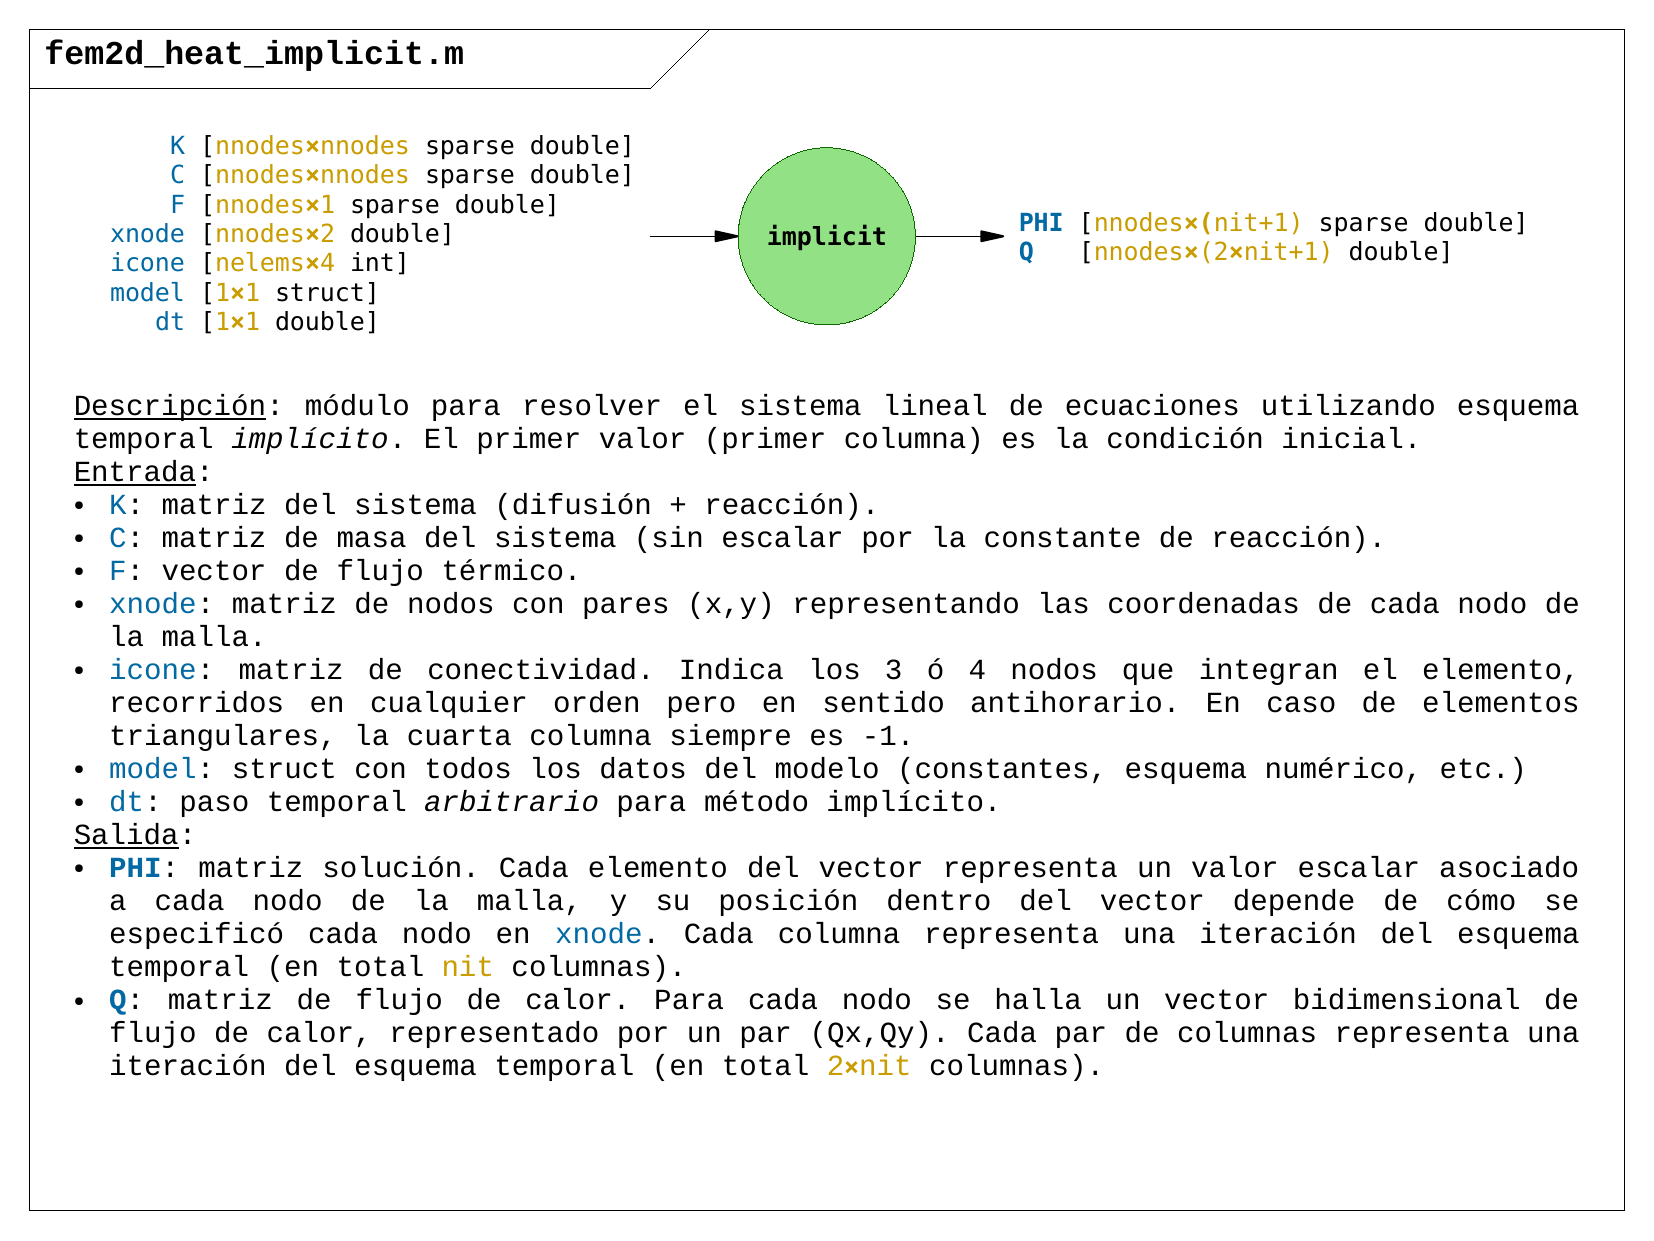

fem2d_heat_implicit.m
K [nnodes×nnodes sparse double]
C [nnodes×nnodes sparse double]
F [nnodes×1 sparse double]
xnode [nnodes×2 double]
icone [nelems×4 int]
model [1×1 struct]
dt [1×1 double]
implicit
PHI [nnodes×(nit+1) sparse double]
Q [nnodes×(2×nit+1) double]
Descripción: módulo para resolver el sistema lineal de ecuaciones utilizando esquema temporal implícito. El primer valor (primer columna) es la condición inicial.
Entrada:
K: matriz del sistema (difusión + reacción).
C: matriz de masa del sistema (sin escalar por la constante de reacción).
F: vector de flujo térmico.
xnode: matriz de nodos con pares (x,y) representando las coordenadas de cada nodo de la malla.
icone: matriz de conectividad. Indica los 3 ó 4 nodos que integran el elemento, recorridos en cualquier orden pero en sentido antihorario. En caso de elementos triangulares, la cuarta columna siempre es -1.
model: struct con todos los datos del modelo (constantes, esquema numérico, etc.)
dt: paso temporal arbitrario para método implícito.
Salida:
PHI: matriz solución. Cada elemento del vector representa un valor escalar asociado a cada nodo de la malla, y su posición dentro del vector depende de cómo se especificó cada nodo en xnode. Cada columna representa una iteración del esquema temporal (en total nit columnas).
Q: matriz de flujo de calor. Para cada nodo se halla un vector bidimensional de flujo de calor, representado por un par (Qx,Qy). Cada par de columnas representa una iteración del esquema temporal (en total 2×nit columnas).